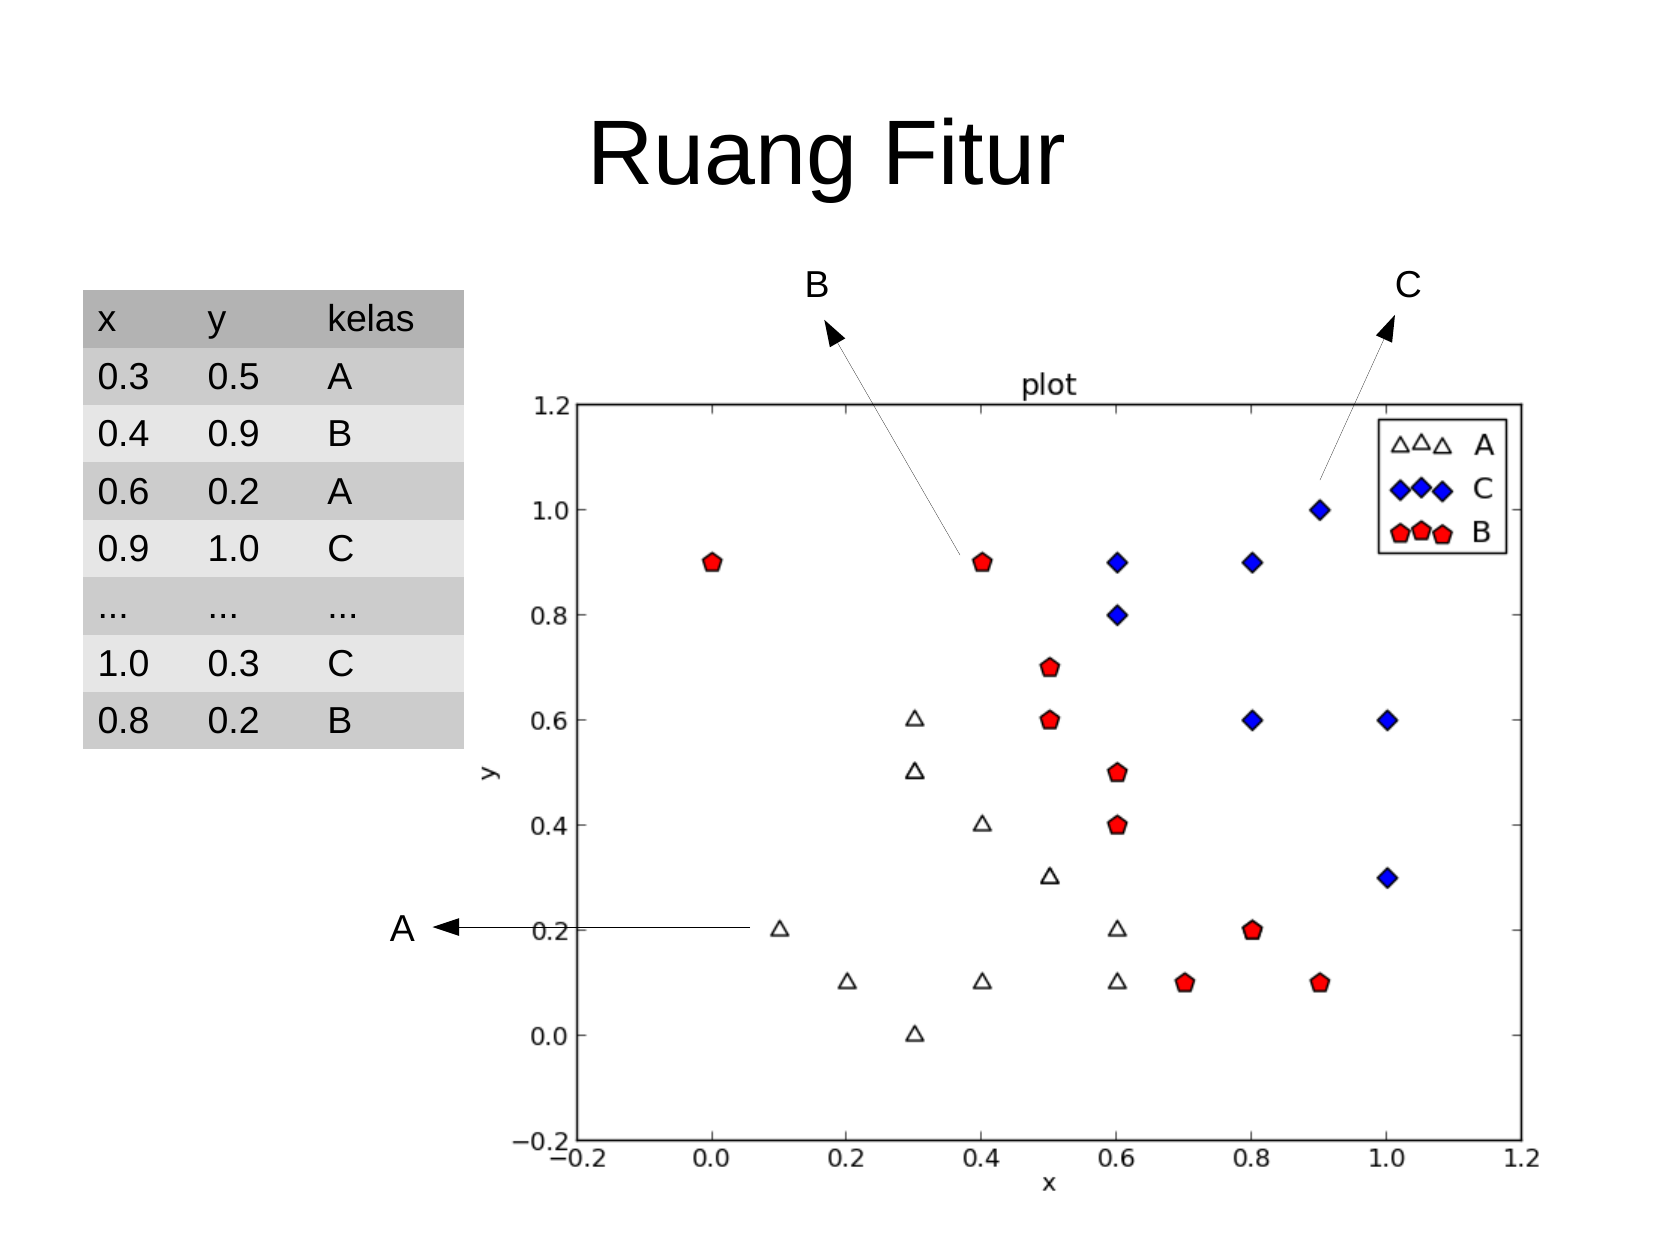

# Ruang Fitur
B
C
| x | y | kelas |
| --- | --- | --- |
| 0.3 | 0.5 | A |
| 0.4 | 0.9 | B |
| 0.6 | 0.2 | A |
| 0.9 | 1.0 | C |
| ... | ... | ... |
| 1.0 | 0.3 | C |
| 0.8 | 0.2 | B |
A